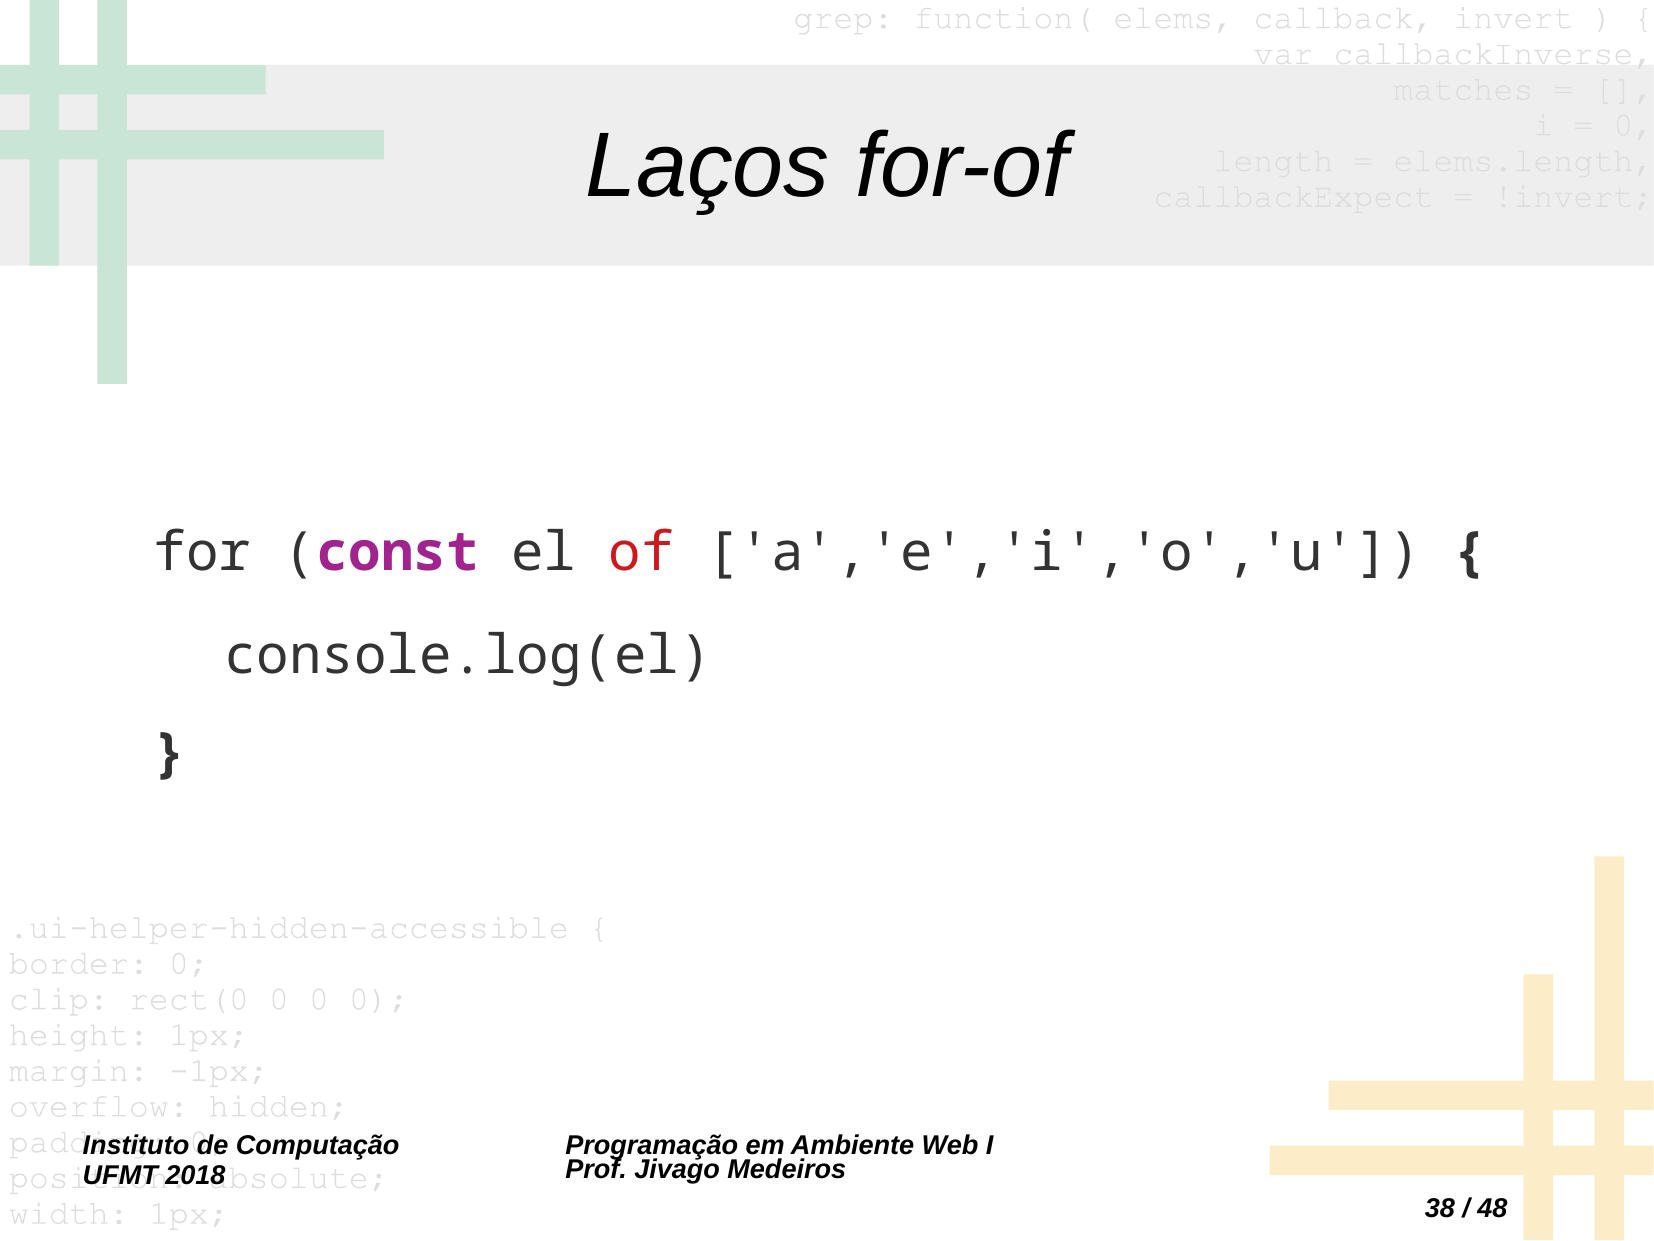

# Laços for-of
for (const el of ['a','e','i','o','u']) {
console.log(el)
}
Programação em Ambiente Web I Prof. Jivago Medeiros
38